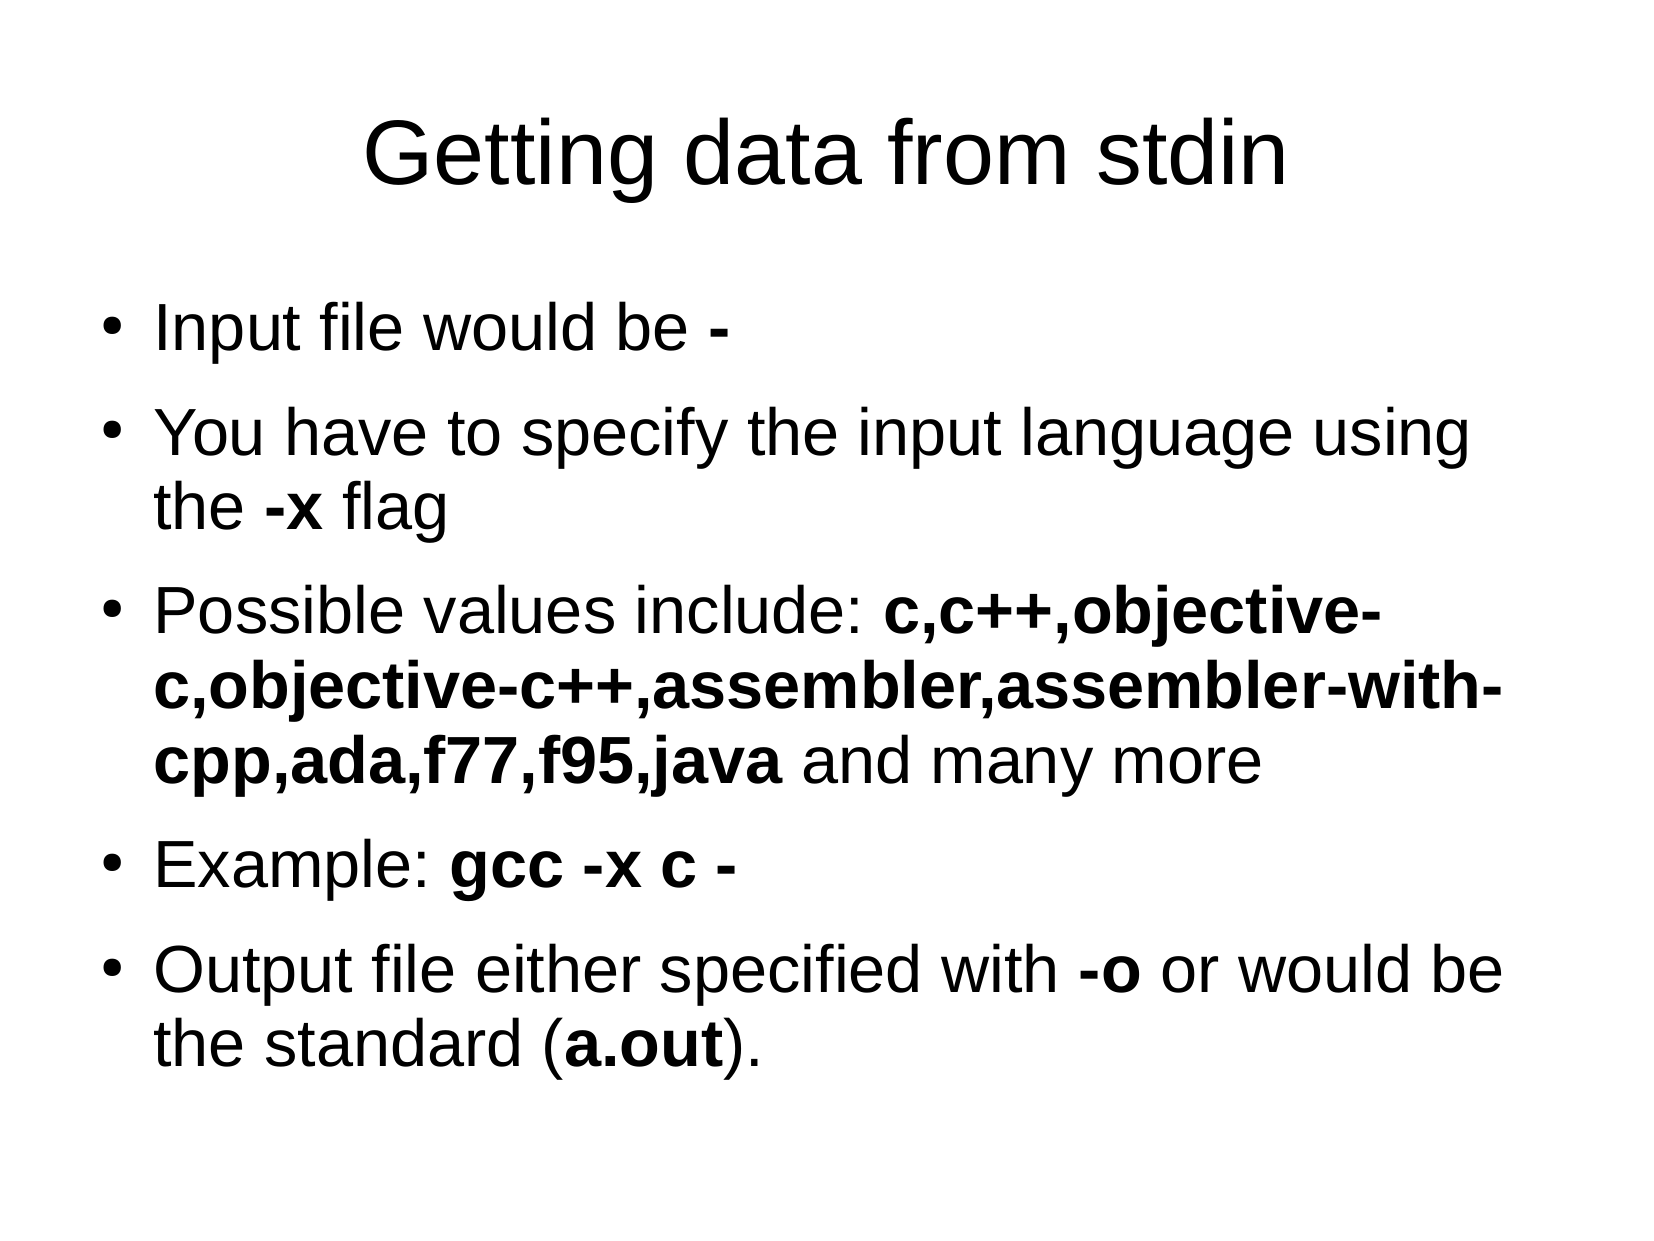

# Getting data from stdin
Input file would be -
You have to specify the input language using the -x flag
Possible values include: c,c++,objective-c,objective-c++,assembler,assembler-with-cpp,ada,f77,f95,java and many more
Example: gcc -x c -
Output file either specified with -o or would be the standard (a.out).